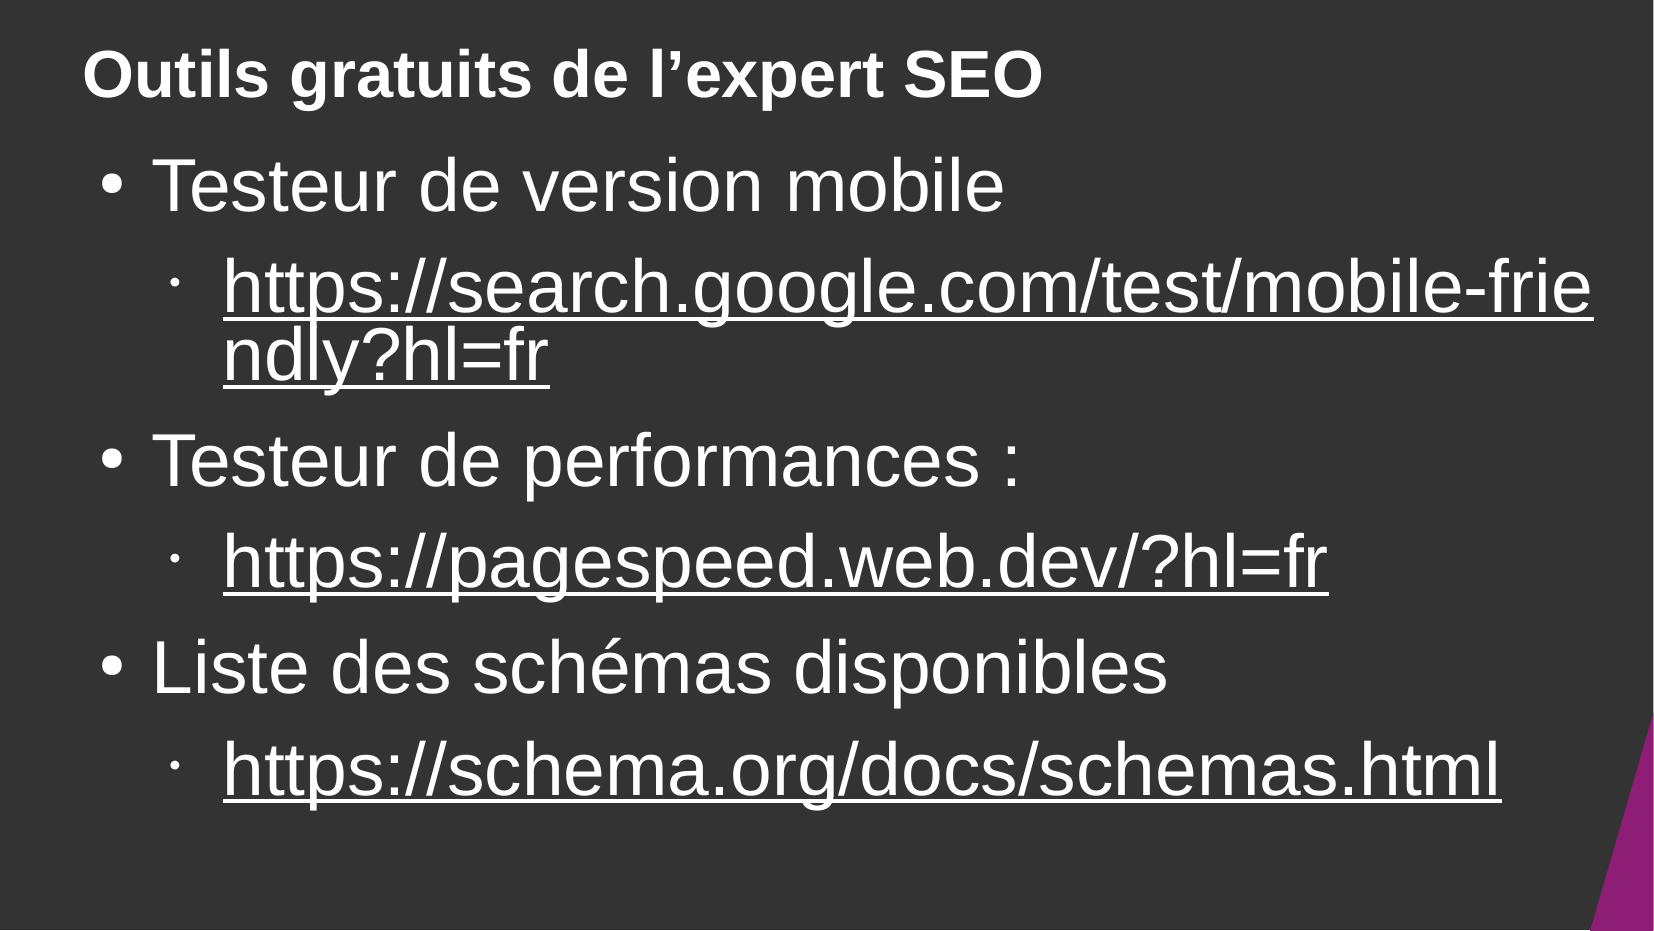

# Outils gratuits de l’expert SEO
Testeur de version mobile
https://search.google.com/test/mobile-friendly?hl=fr
Testeur de performances :
https://pagespeed.web.dev/?hl=fr
Liste des schémas disponibles
https://schema.org/docs/schemas.html